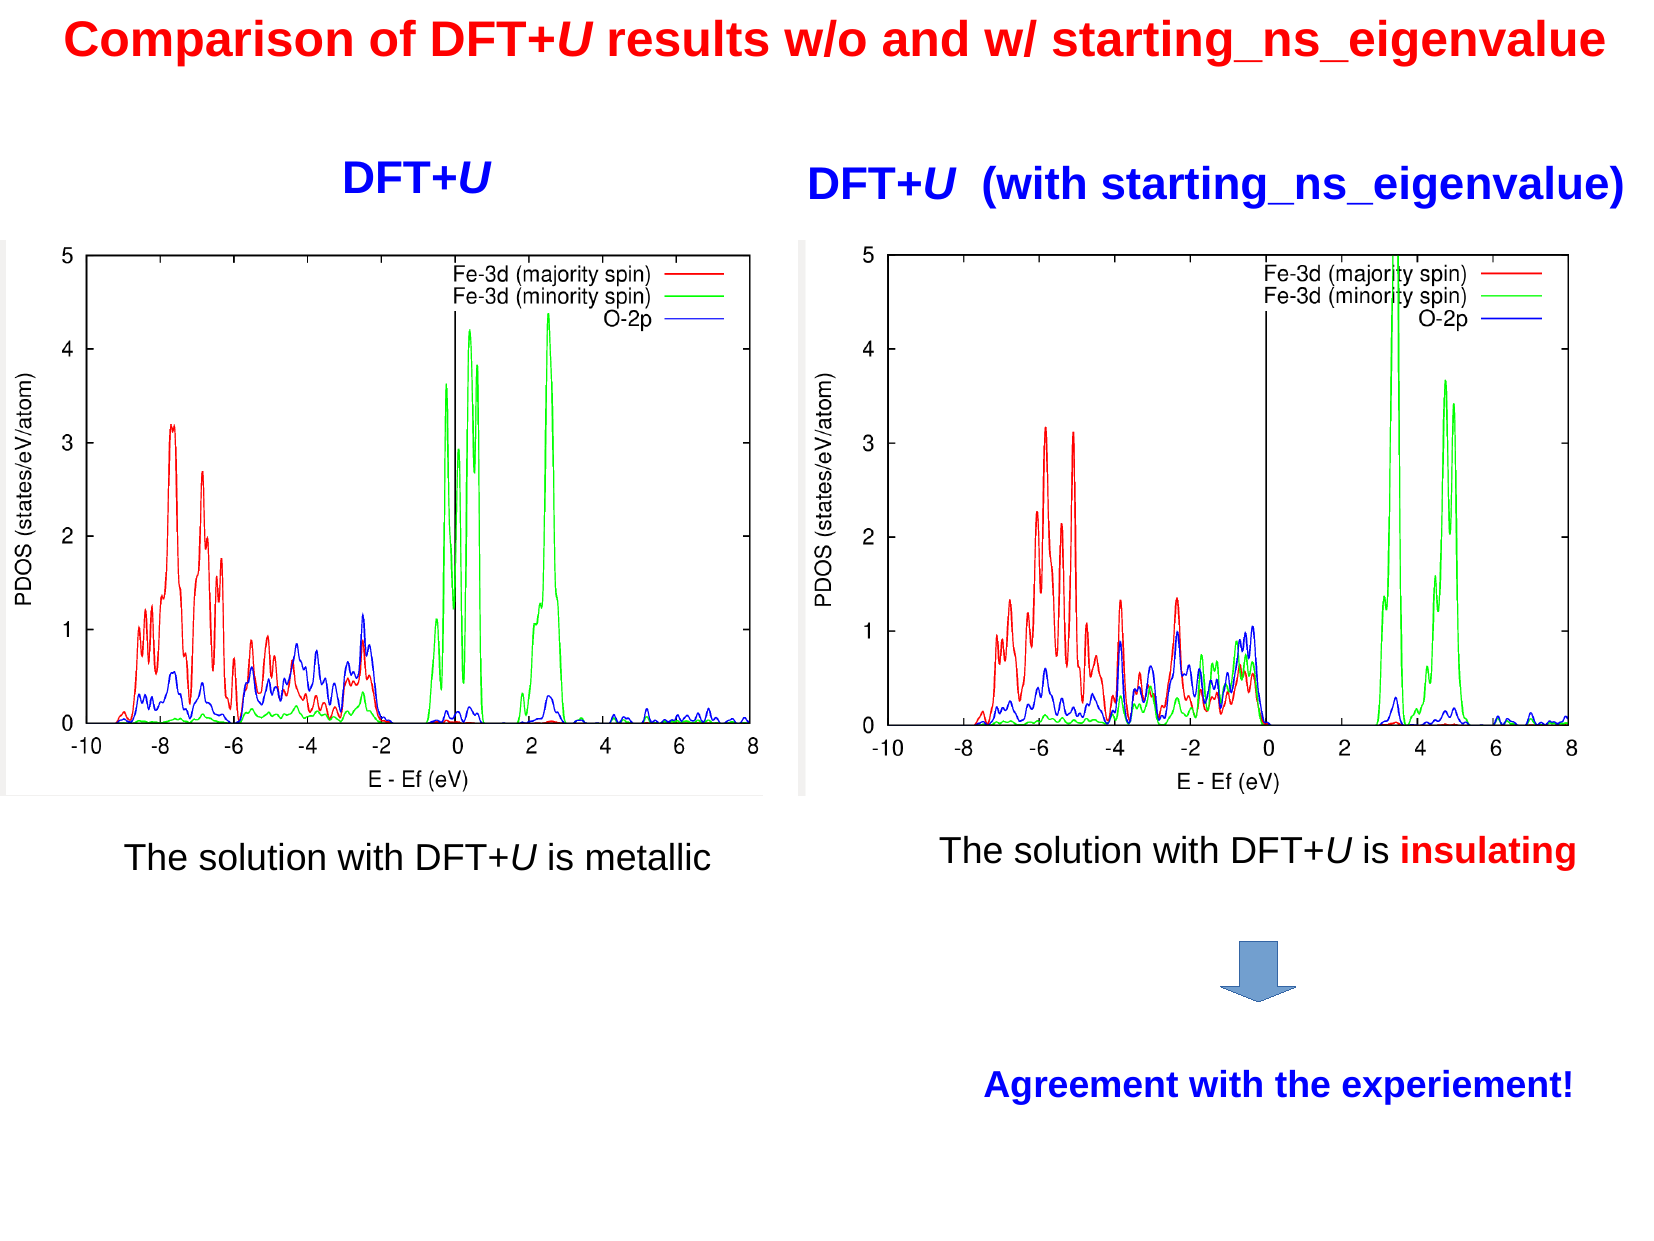

# Comparison of DFT+U results w/o and w/ starting_ns_eigenvalue
DFT+U
DFT+U (with starting_ns_eigenvalue)
The solution with DFT+U is insulating
The solution with DFT+U is metallic
Agreement with the experiement!